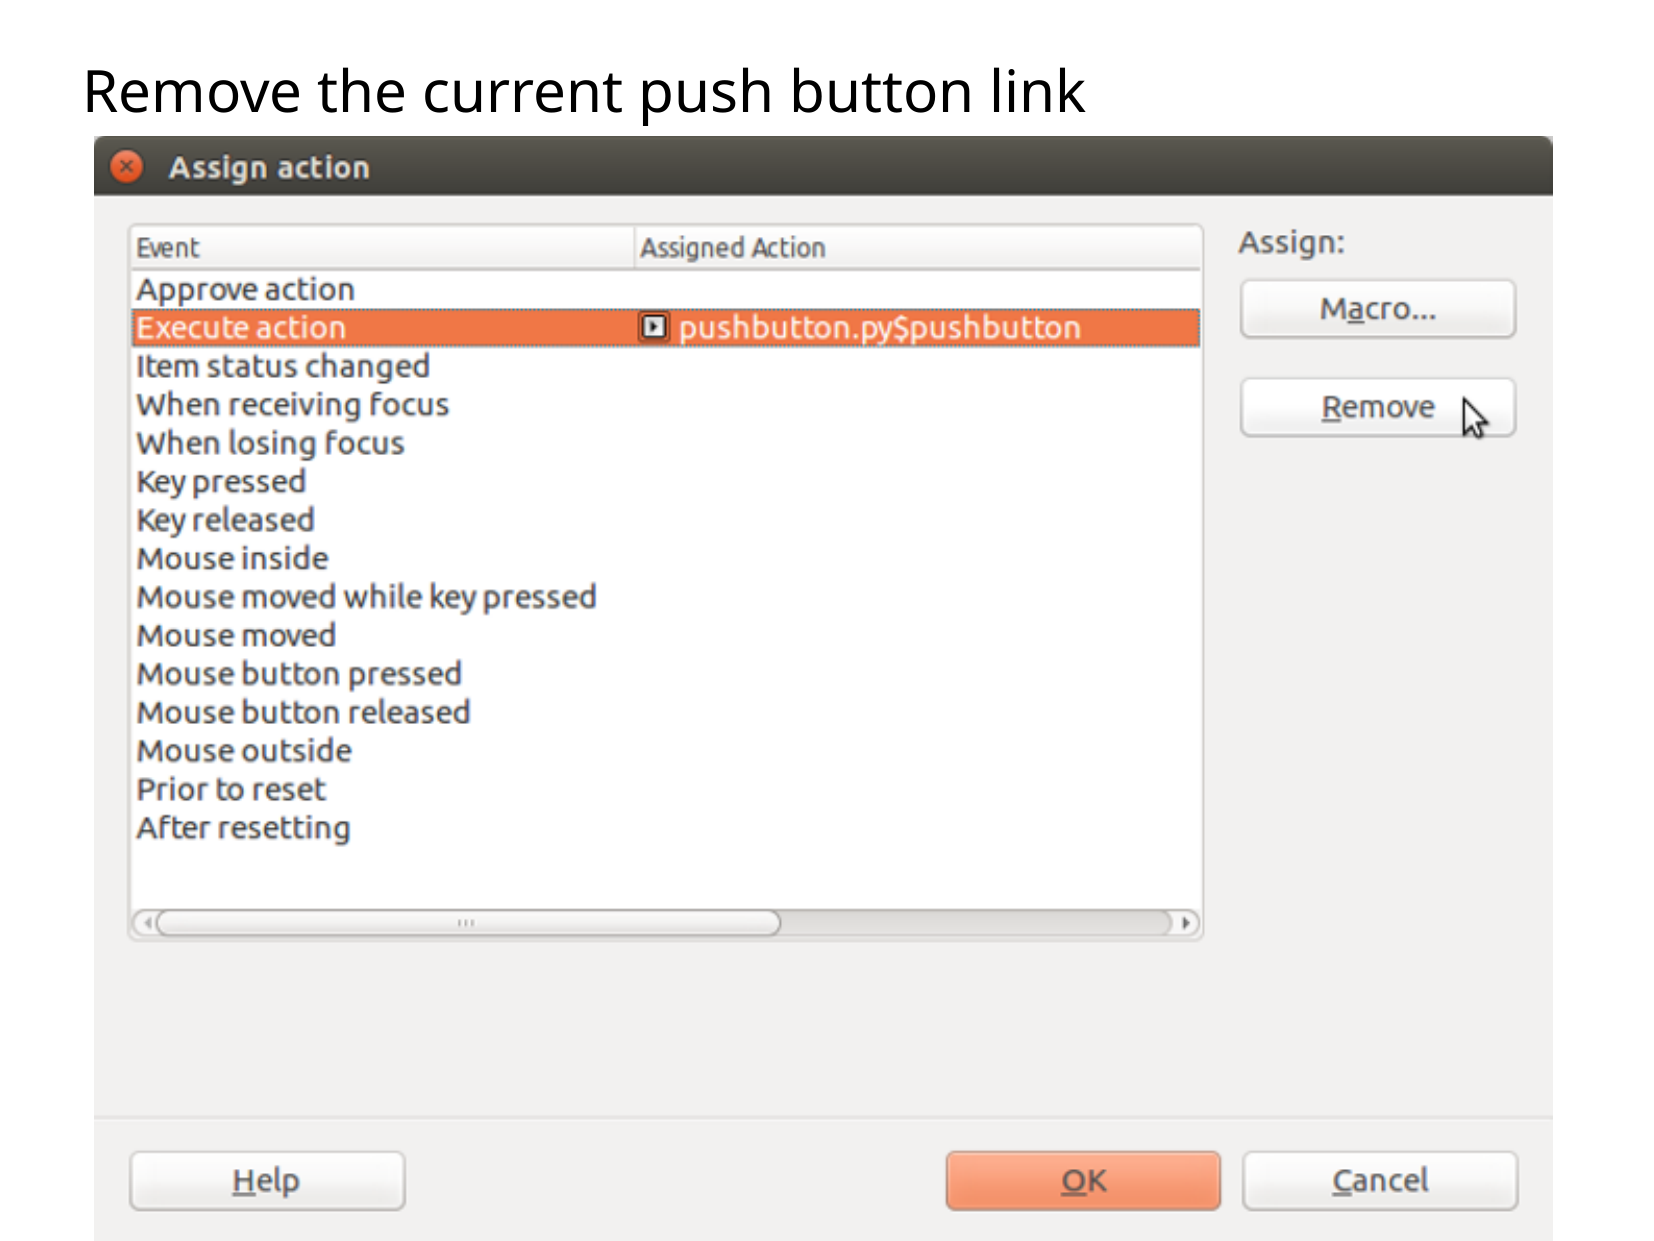

# Remove the current push button link